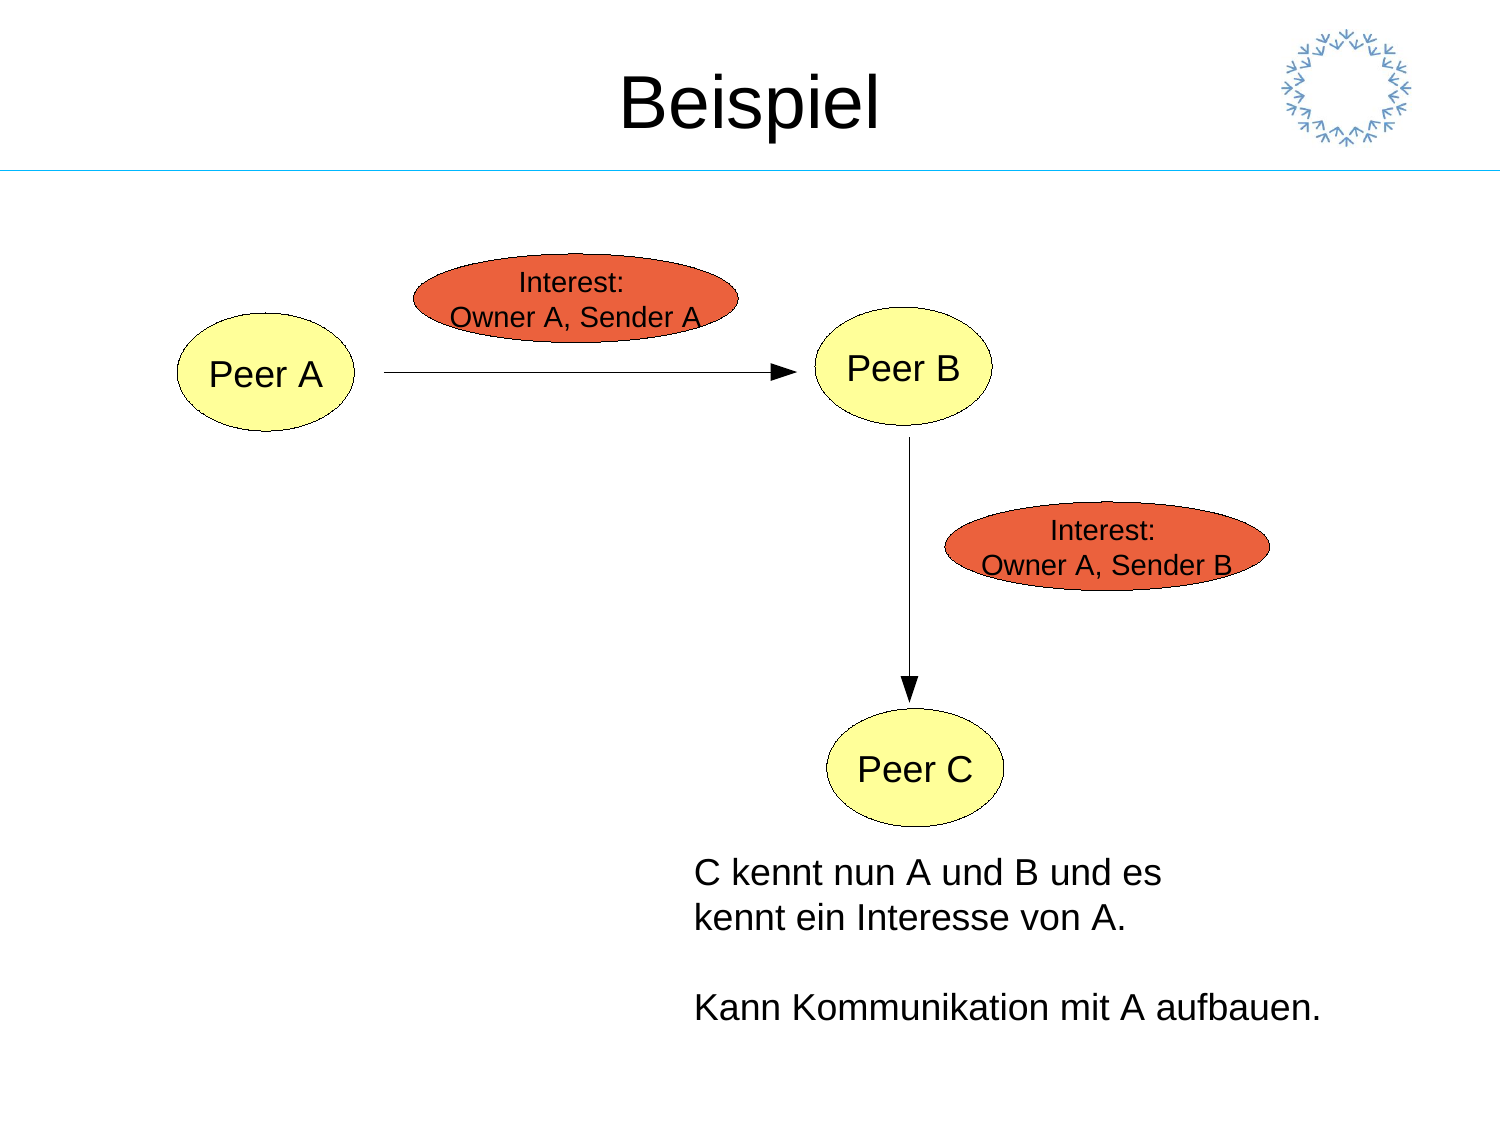

# Beispiel
Interest:
Owner A, Sender A
Peer B
Peer A
Interest:
Owner A, Sender B
Peer C
C kennt nun A und B und es
kennt ein Interesse von A.
Kann Kommunikation mit A aufbauen.